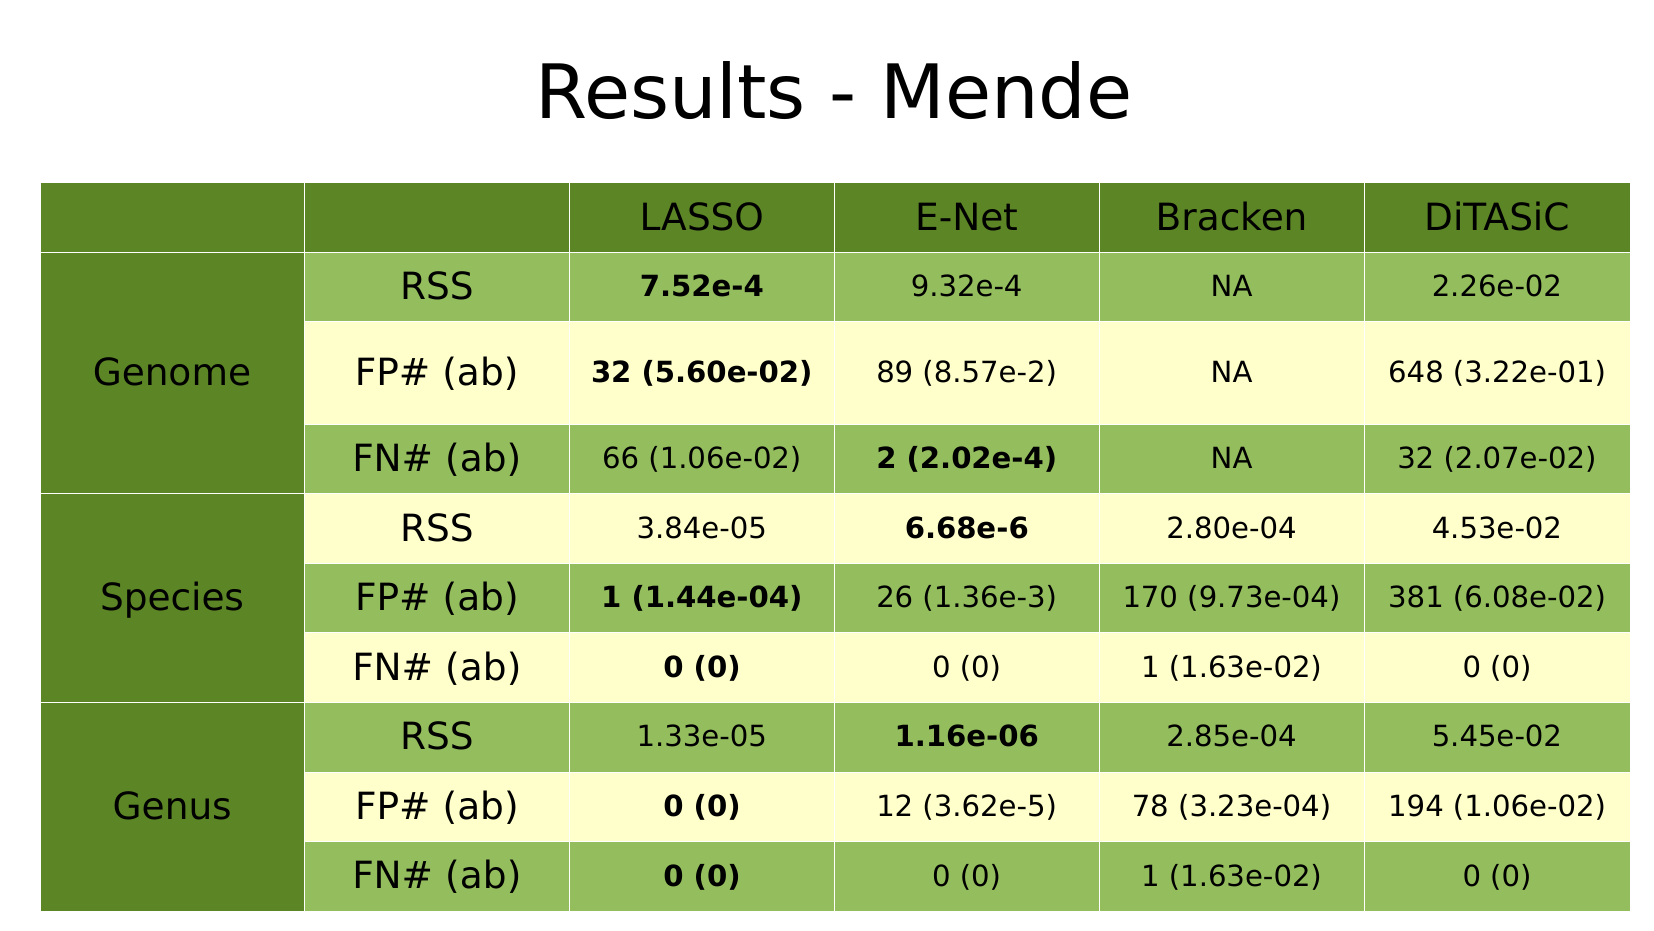

# Results - Mende
| | | LASSO | E-Net | Bracken | DiTASiC |
| --- | --- | --- | --- | --- | --- |
| Genome | RSS | 7.52e-4 | 9.32e-4 | NA | 2.26e-02 |
| | FP# (ab) | 32 (5.60e-02) | 89 (8.57e-2) | NA | 648 (3.22e-01) |
| | FN# (ab) | 66 (1.06e-02) | 2 (2.02e-4) | NA | 32 (2.07e-02) |
| Species | RSS | 3.84e-05 | 6.68e-6 | 2.80e-04 | 4.53e-02 |
| | FP# (ab) | 1 (1.44e-04) | 26 (1.36e-3) | 170 (9.73e-04) | 381 (6.08e-02) |
| | FN# (ab) | 0 (0) | 0 (0) | 1 (1.63e-02) | 0 (0) |
| Genus | RSS | 1.33e-05 | 1.16e-06 | 2.85e-04 | 5.45e-02 |
| | FP# (ab) | 0 (0) | 12 (3.62e-5) | 78 (3.23e-04) | 194 (1.06e-02) |
| | FN# (ab) | 0 (0) | 0 (0) | 1 (1.63e-02) | 0 (0) |
30